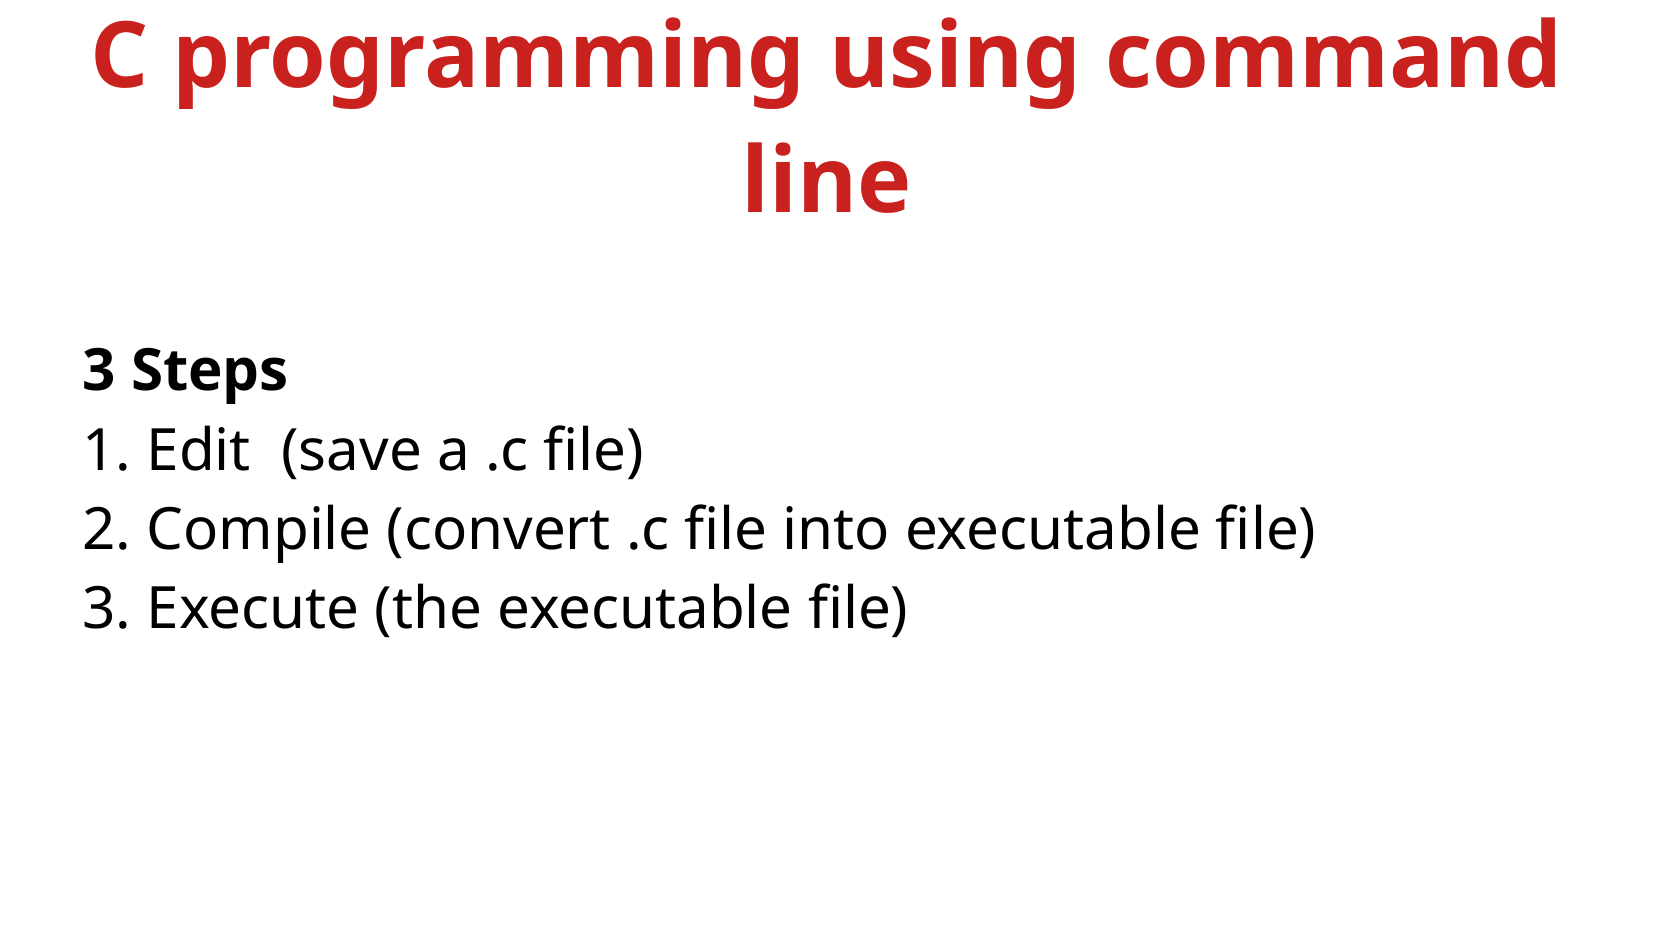

# C programming using command line
3 Steps
1. Edit (save a .c file)
2. Compile (convert .c file into executable file)
3. Execute (the executable file)